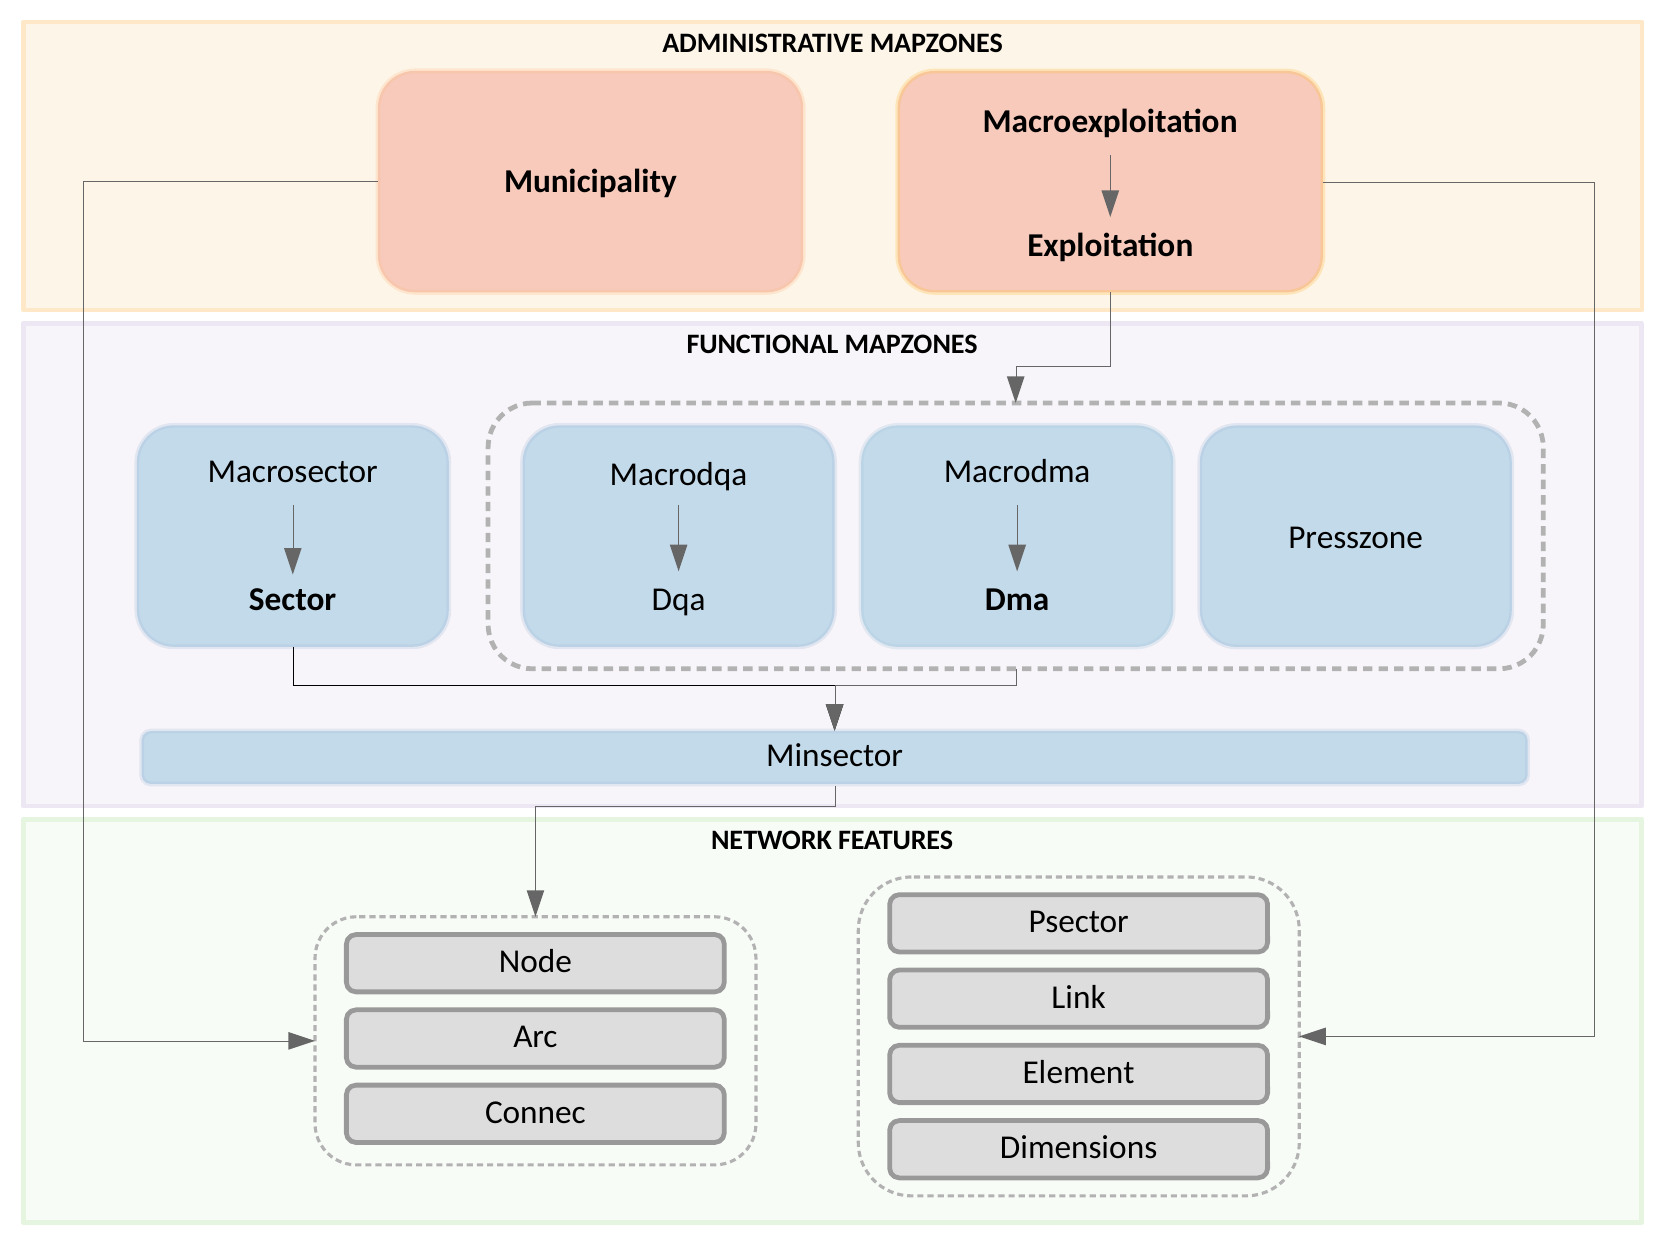

ADMINISTRATIVE MAPZONES
Municipality
Macroexploitation
Exploitation
FUNCTIONAL MAPZONES
Macrodqa
Dqa
Macrodma
Dma
Presszone
Macrosector
Sector
Minsector
NETWORK FEATURES
Psector
Link
Element
Dimensions
Node
Arc
Connec